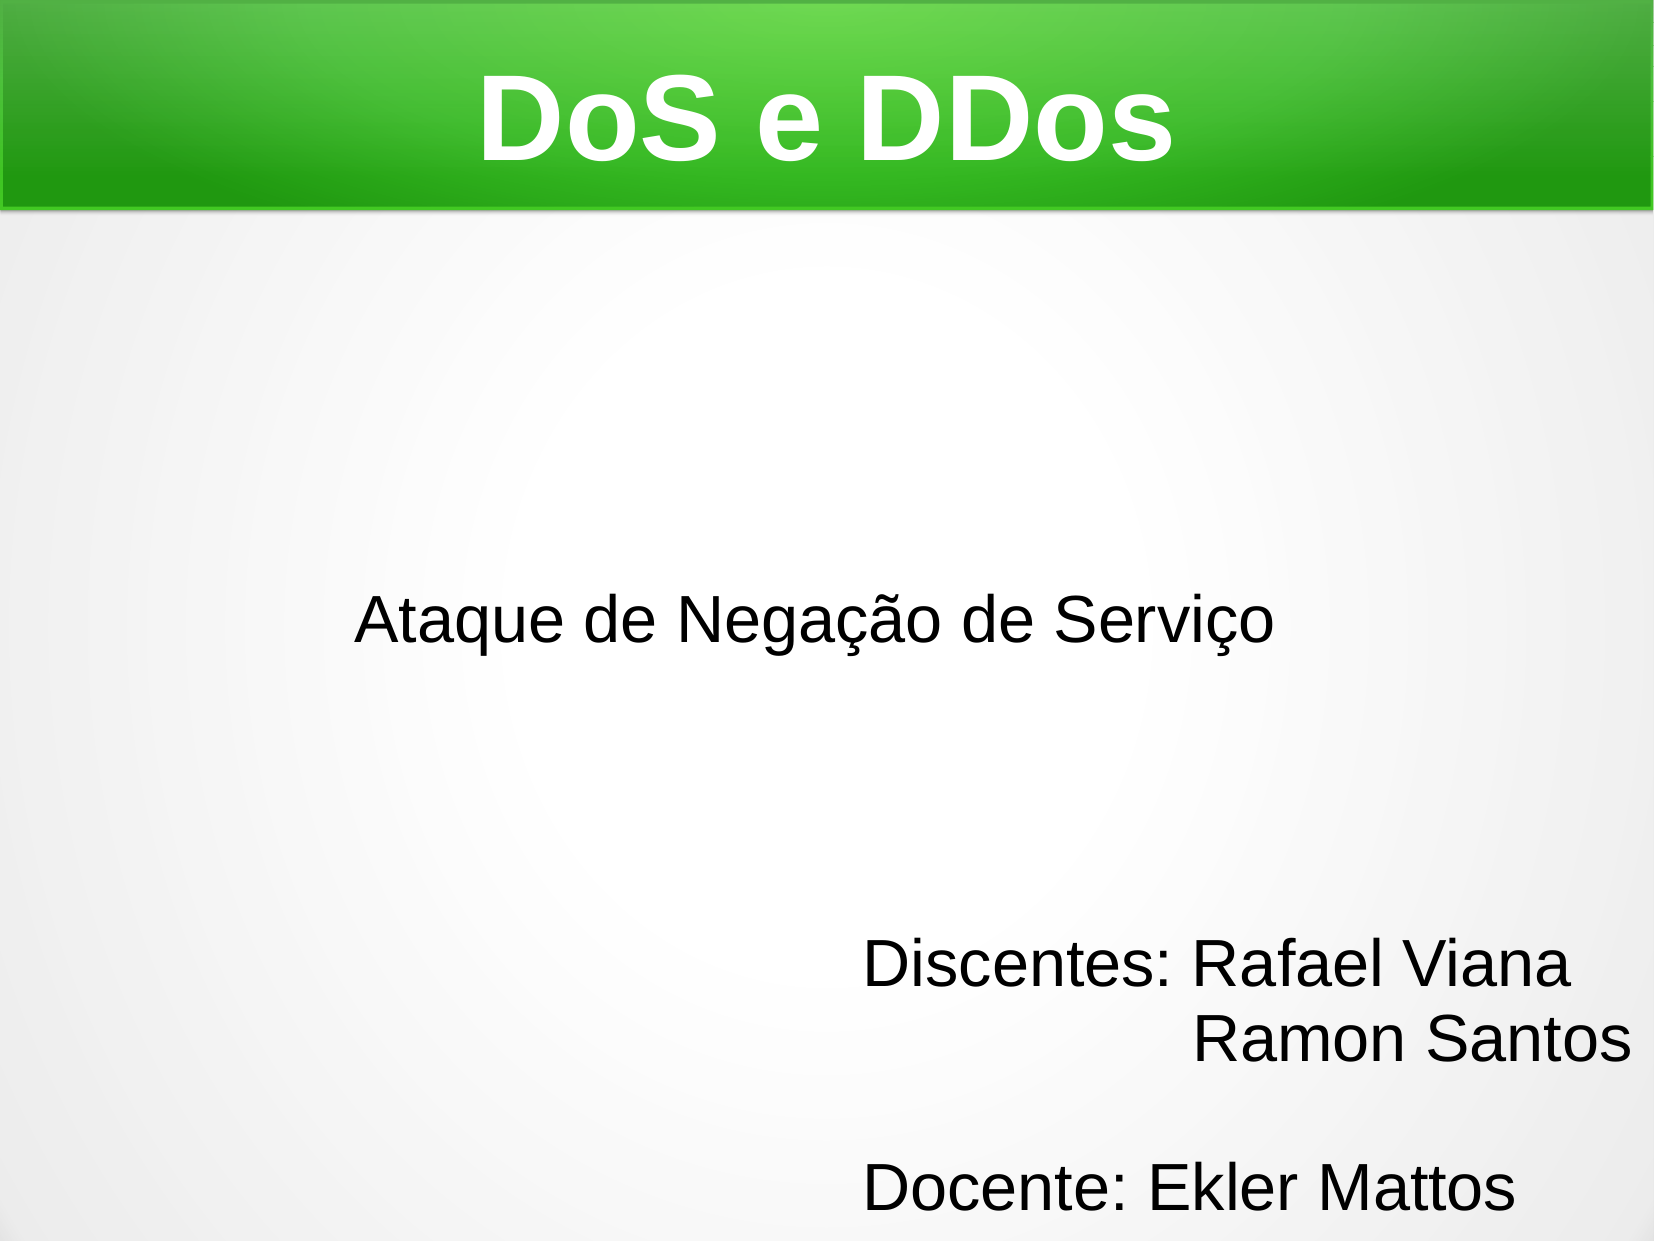

# DoS e DDos
Ataque de Negação de Serviço
Discentes: Rafael Viana
 Ramon Santos
Docente: Ekler Mattos